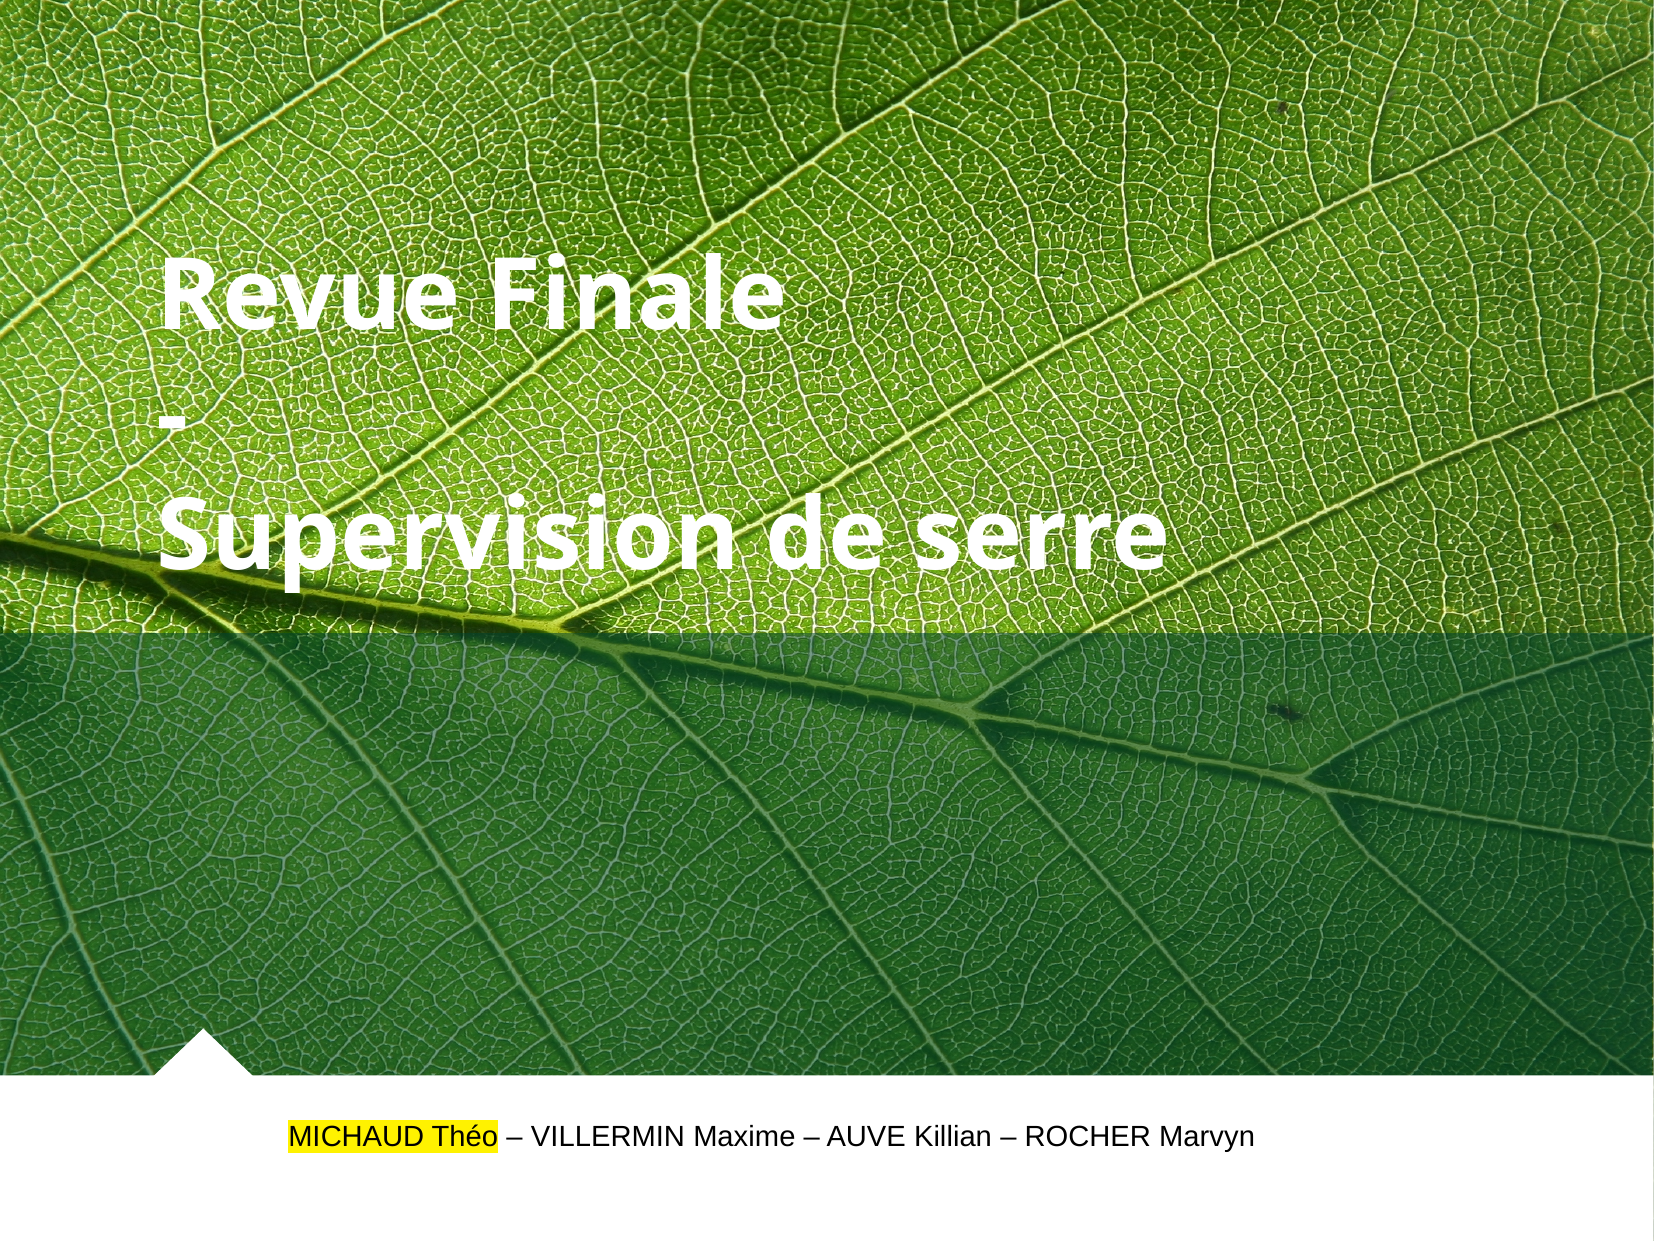

# Revue Finale - Supervision de serre
MICHAUD Théo – VILLERMIN Maxime – AUVE Killian – ROCHER Marvyn